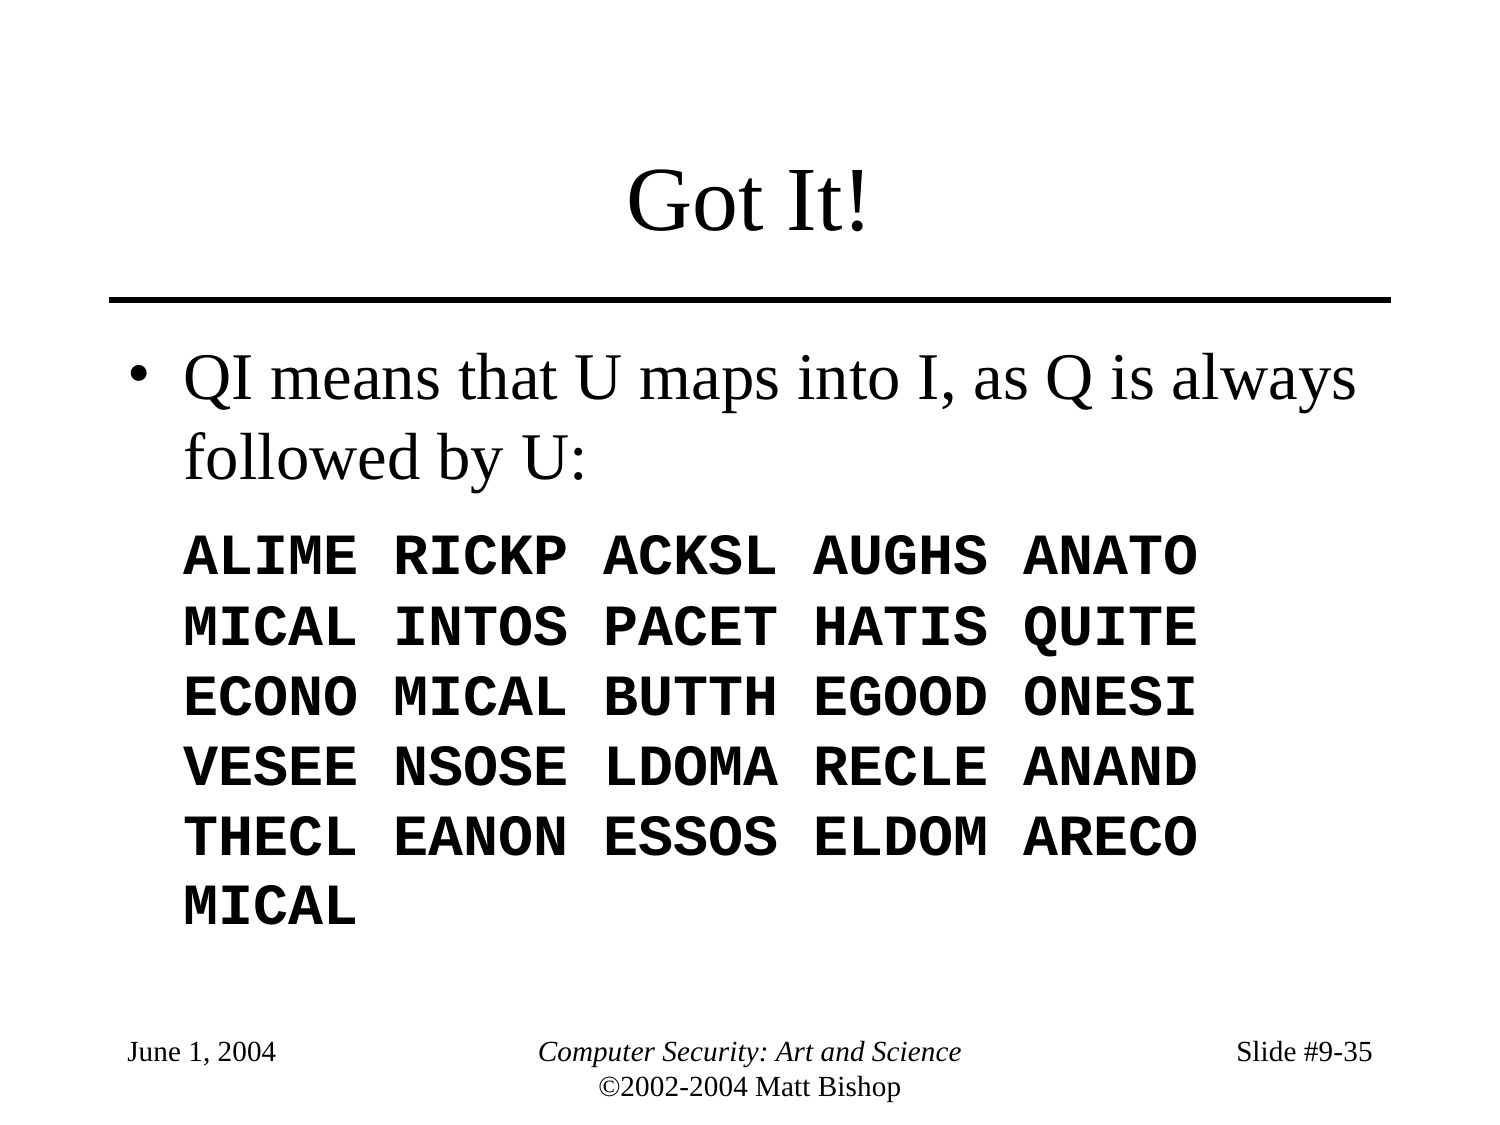

# Got It!
QI means that U maps into I, as Q is always followed by U:
	ALIME RICKP ACKSL AUGHS ANATO MICAL INTOS PACET HATIS QUITE ECONO MICAL BUTTH EGOOD ONESI VESEE NSOSE LDOMA RECLE ANAND THECL EANON ESSOS ELDOM ARECO MICAL
June 1, 2004
Computer Security: Art and Science
35